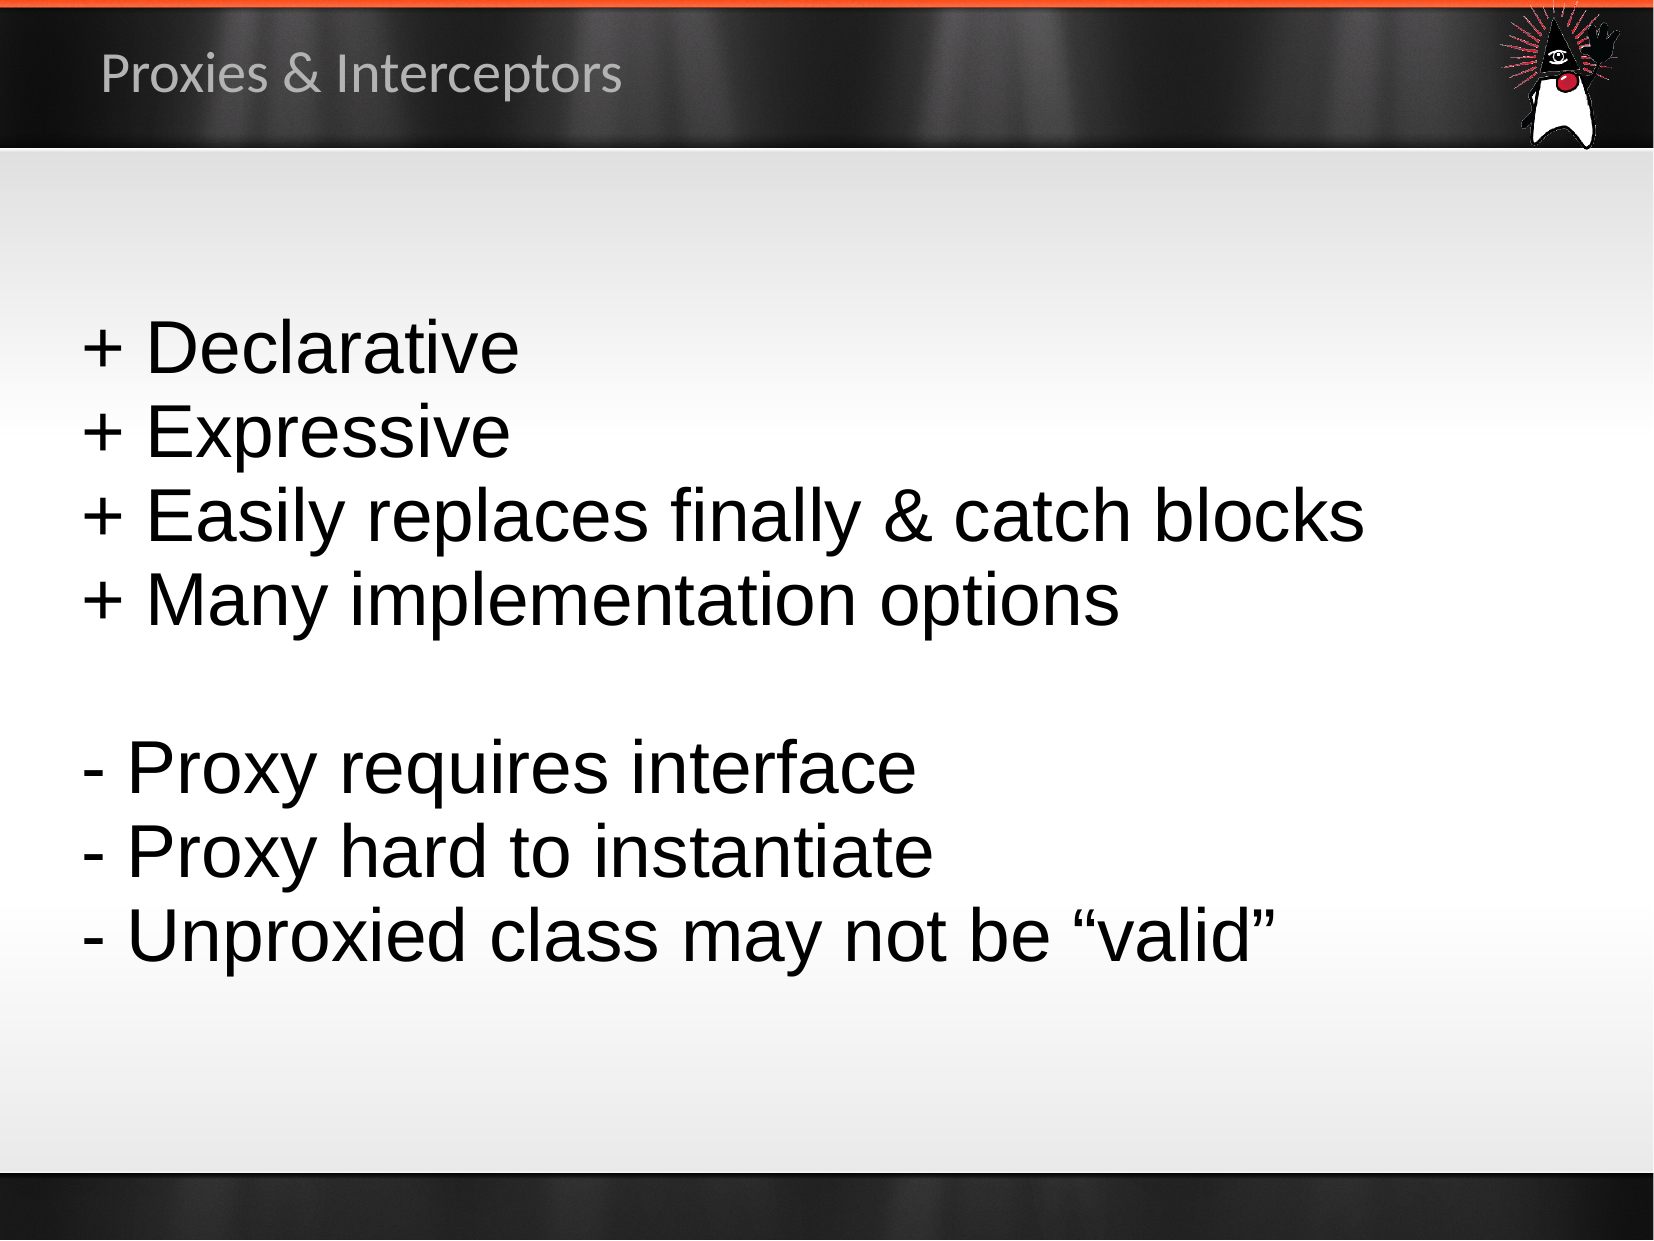

# Proxies & Interceptors
+ Declarative
+ Expressive
+ Easily replaces finally & catch blocks
+ Many implementation options
- Proxy requires interface
- Proxy hard to instantiate
- Unproxied class may not be “valid”